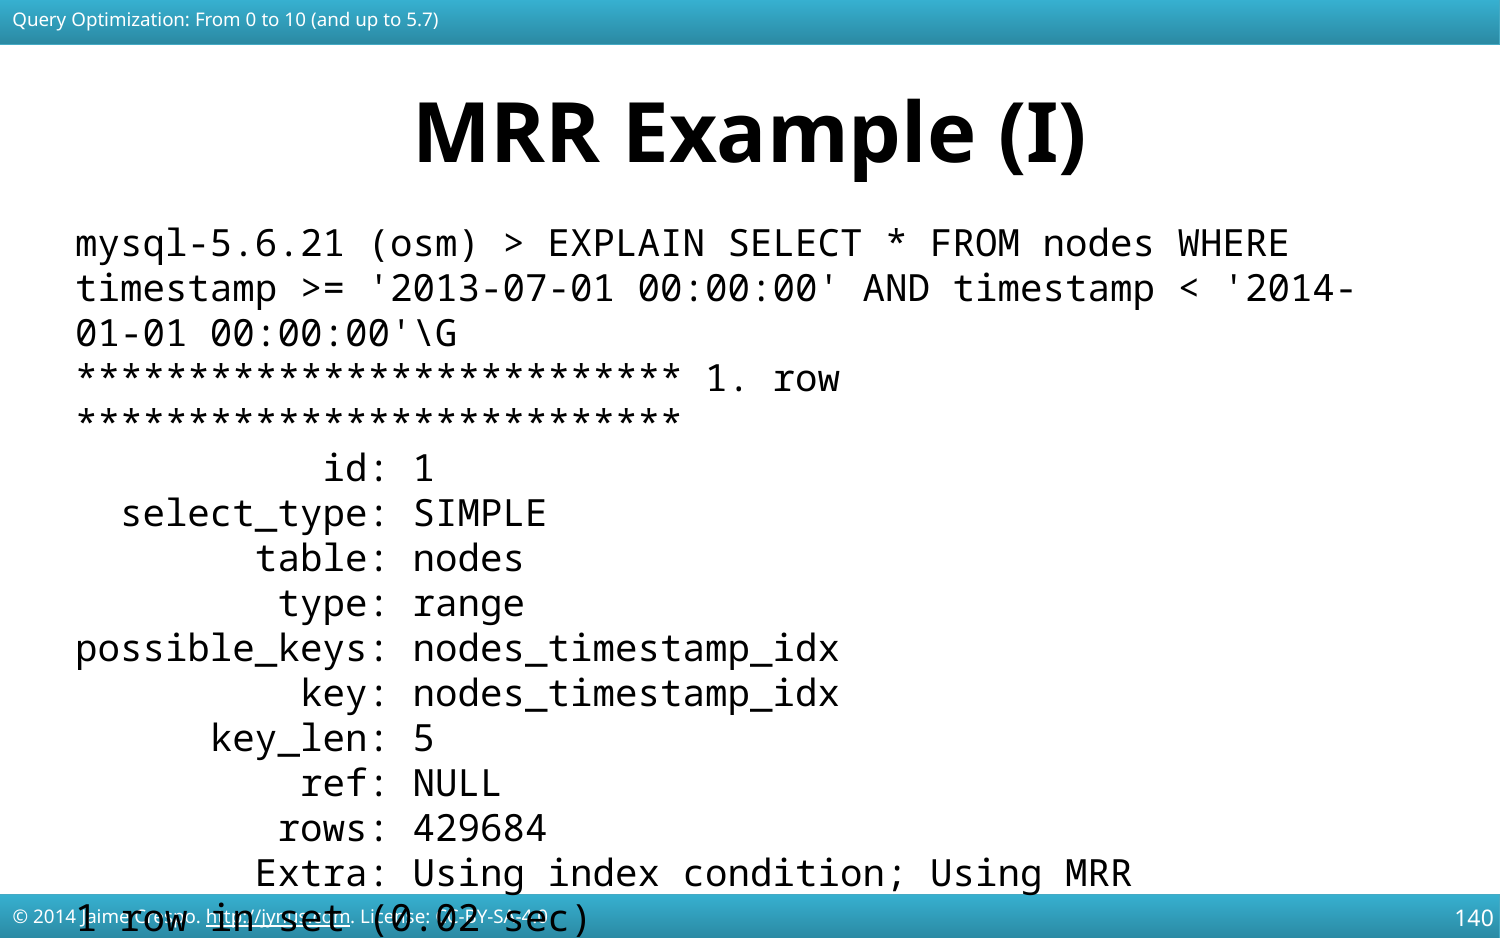

# MRR Example (I)
mysql-5.6.21 (osm) > EXPLAIN SELECT * FROM nodes WHERE timestamp >= '2013-07-01 00:00:00' AND timestamp < '2014-01-01 00:00:00'\G
*************************** 1. row ***************************
 id: 1
 select_type: SIMPLE
 table: nodes
 type: range
possible_keys: nodes_timestamp_idx
 key: nodes_timestamp_idx
 key_len: 5
 ref: NULL
 rows: 429684
 Extra: Using index condition; Using MRR
1 row in set (0.02 sec)